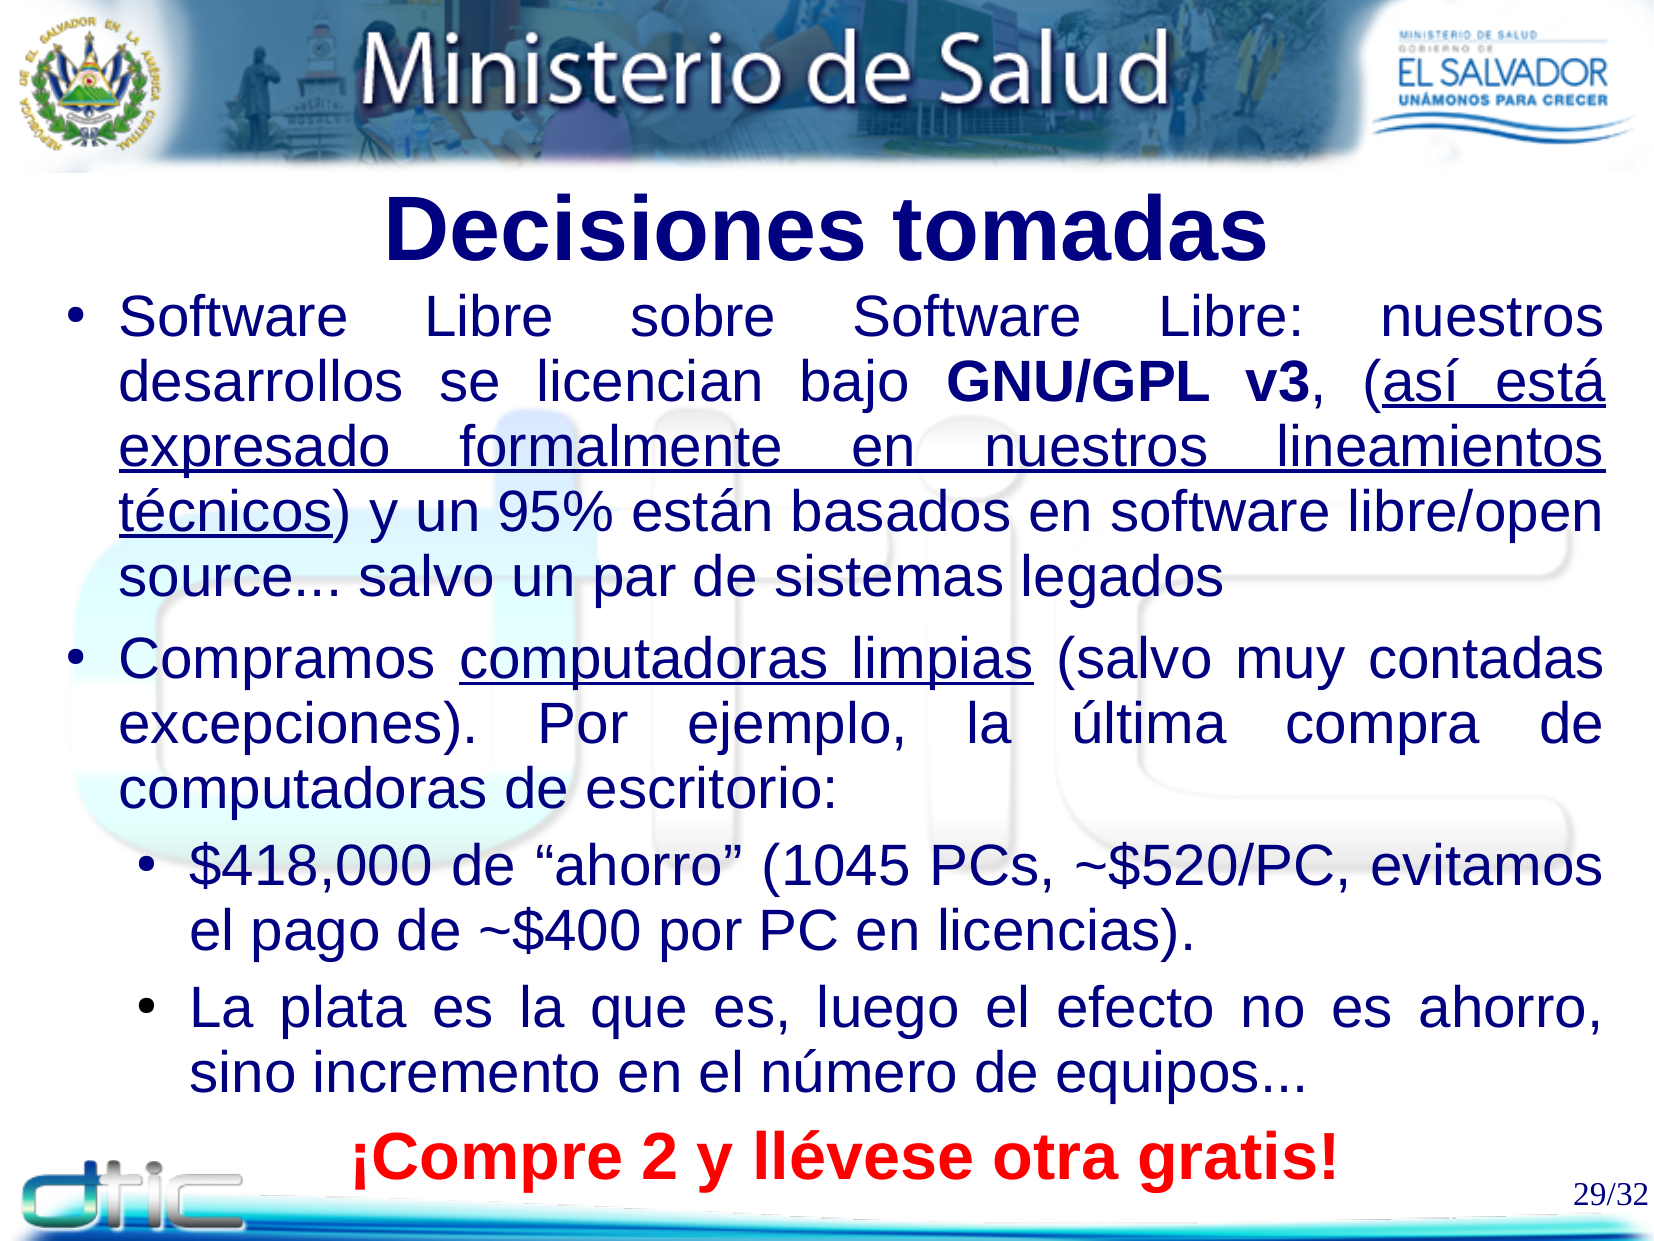

# Decisiones tomadas
Software Libre sobre Software Libre: nuestros desarrollos se licencian bajo GNU/GPL v3, (así está expresado formalmente en nuestros lineamientos técnicos) y un 95% están basados en software libre/open source... salvo un par de sistemas legados
Compramos computadoras limpias (salvo muy contadas excepciones). Por ejemplo, la última compra de computadoras de escritorio:
$418,000 de “ahorro” (1045 PCs, ~$520/PC, evitamos el pago de ~$400 por PC en licencias).
La plata es la que es, luego el efecto no es ahorro, sino incremento en el número de equipos...
¡Compre 2 y llévese otra gratis!